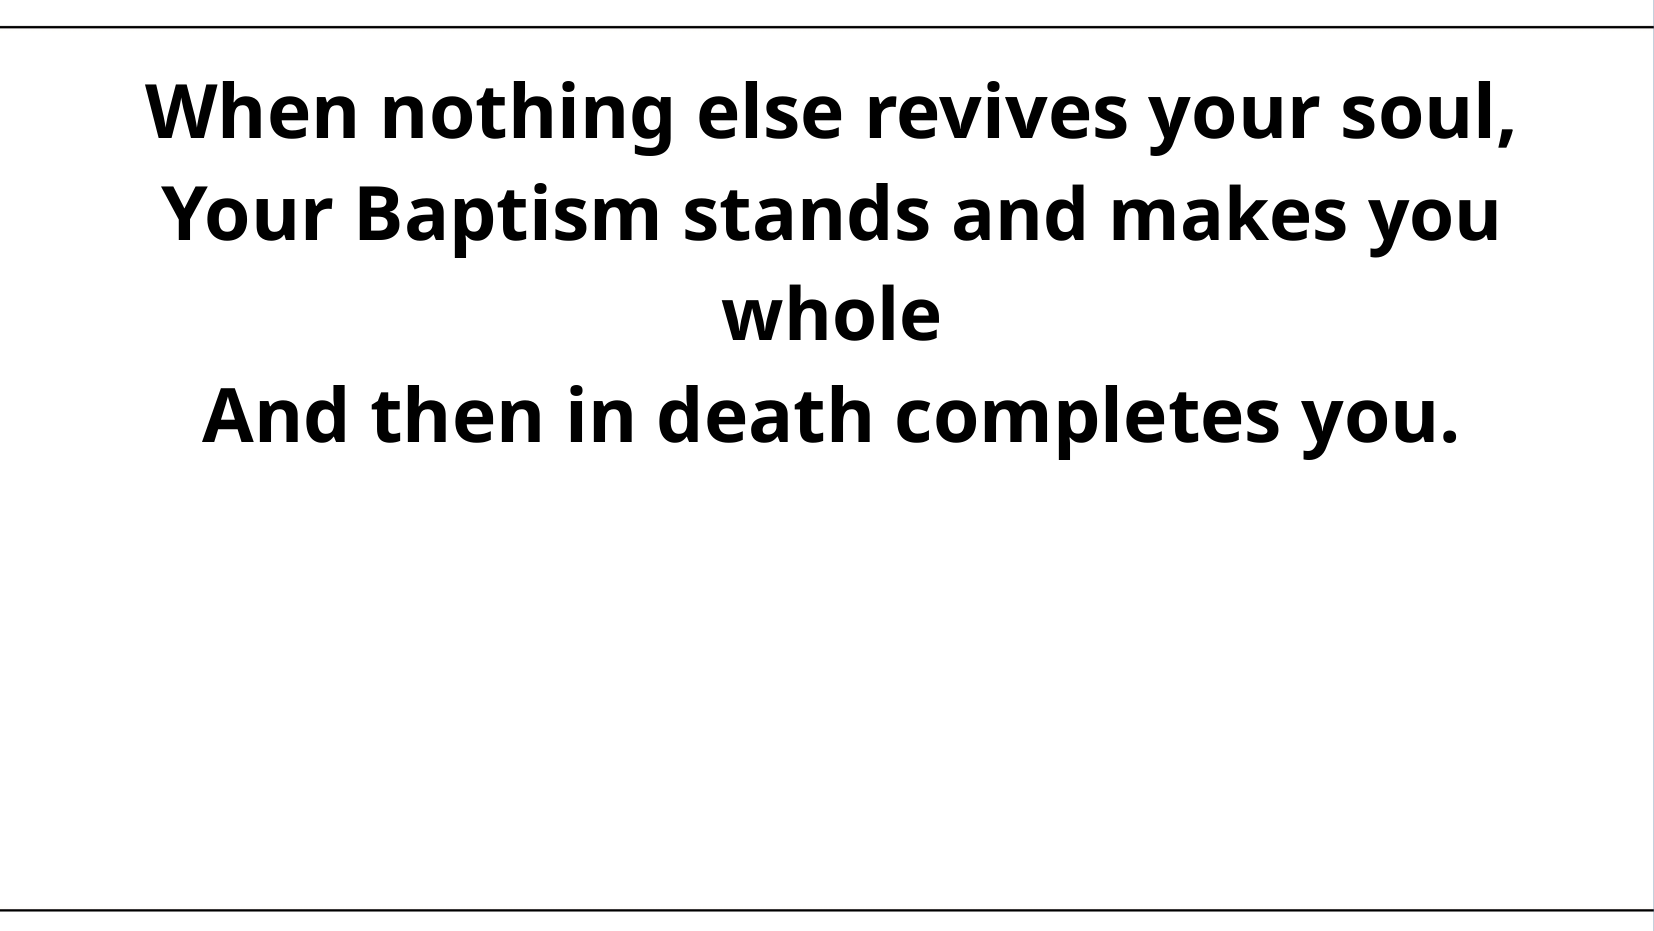

When nothing else revives your soul,
Your Baptism stands and makes you whole
And then in death completes you.